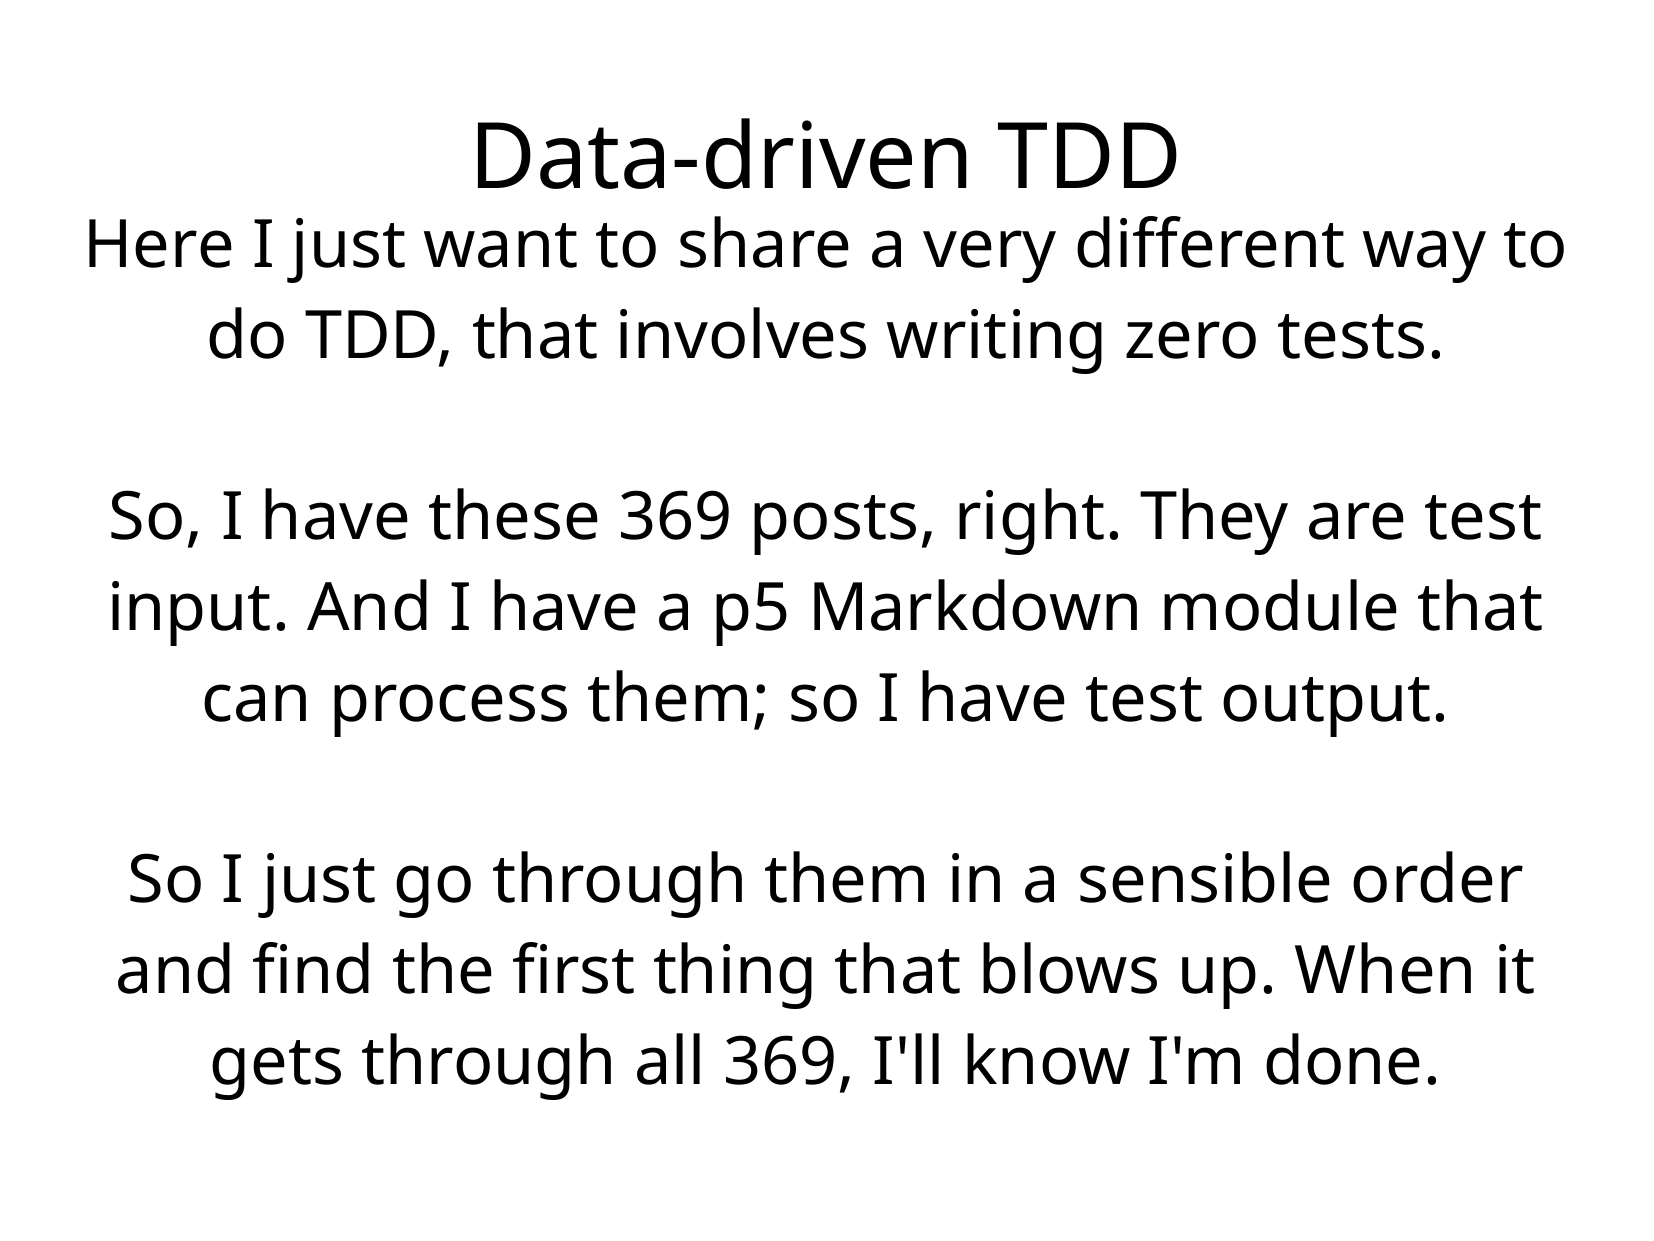

Here I just want to share a very different way to do TDD, that involves writing zero tests.
So, I have these 369 posts, right. They are test input. And I have a p5 Markdown module that can process them; so I have test output.
So I just go through them in a sensible order and find the first thing that blows up. When it gets through all 369, I'll know I'm done.
# Data-driven TDD